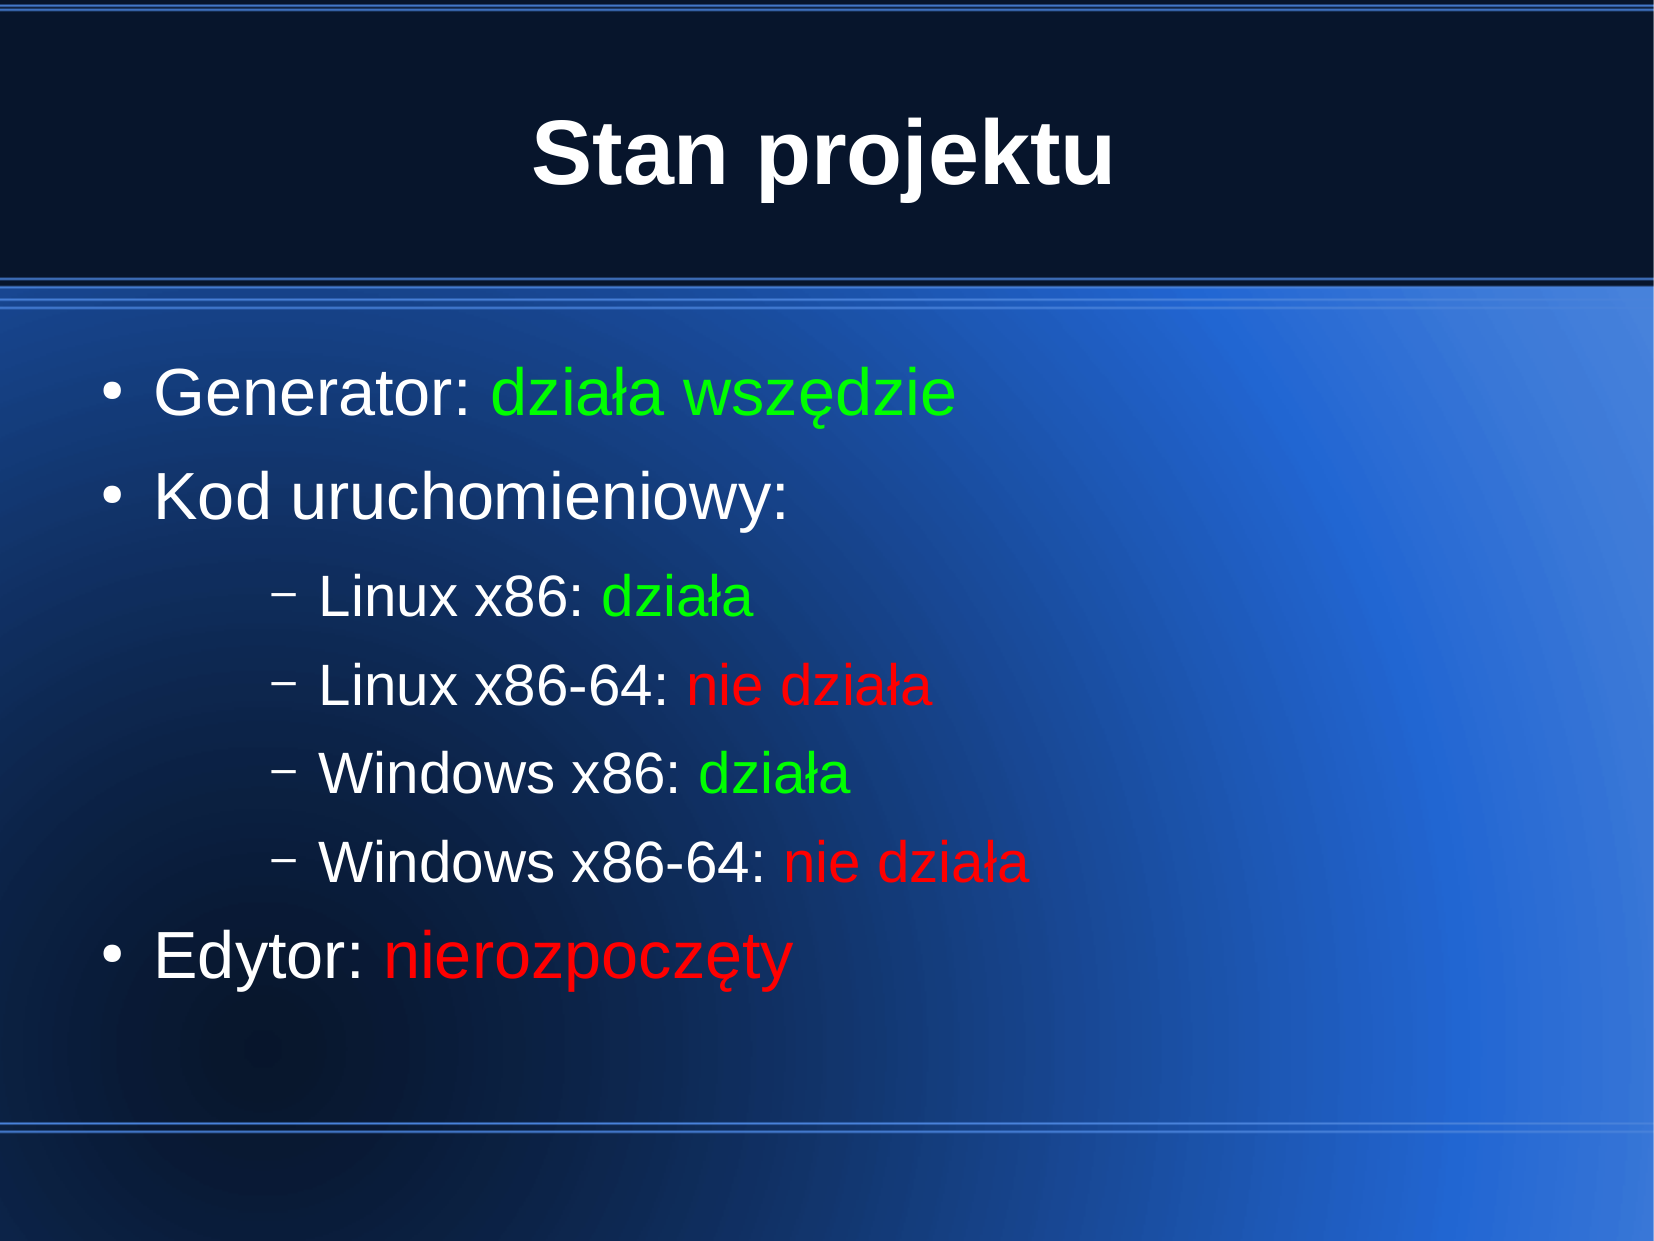

# Stan projektu
Generator: działa wszędzie
Kod uruchomieniowy:
Linux x86: działa
Linux x86-64: nie działa
Windows x86: działa
Windows x86-64: nie działa
Edytor: nierozpoczęty